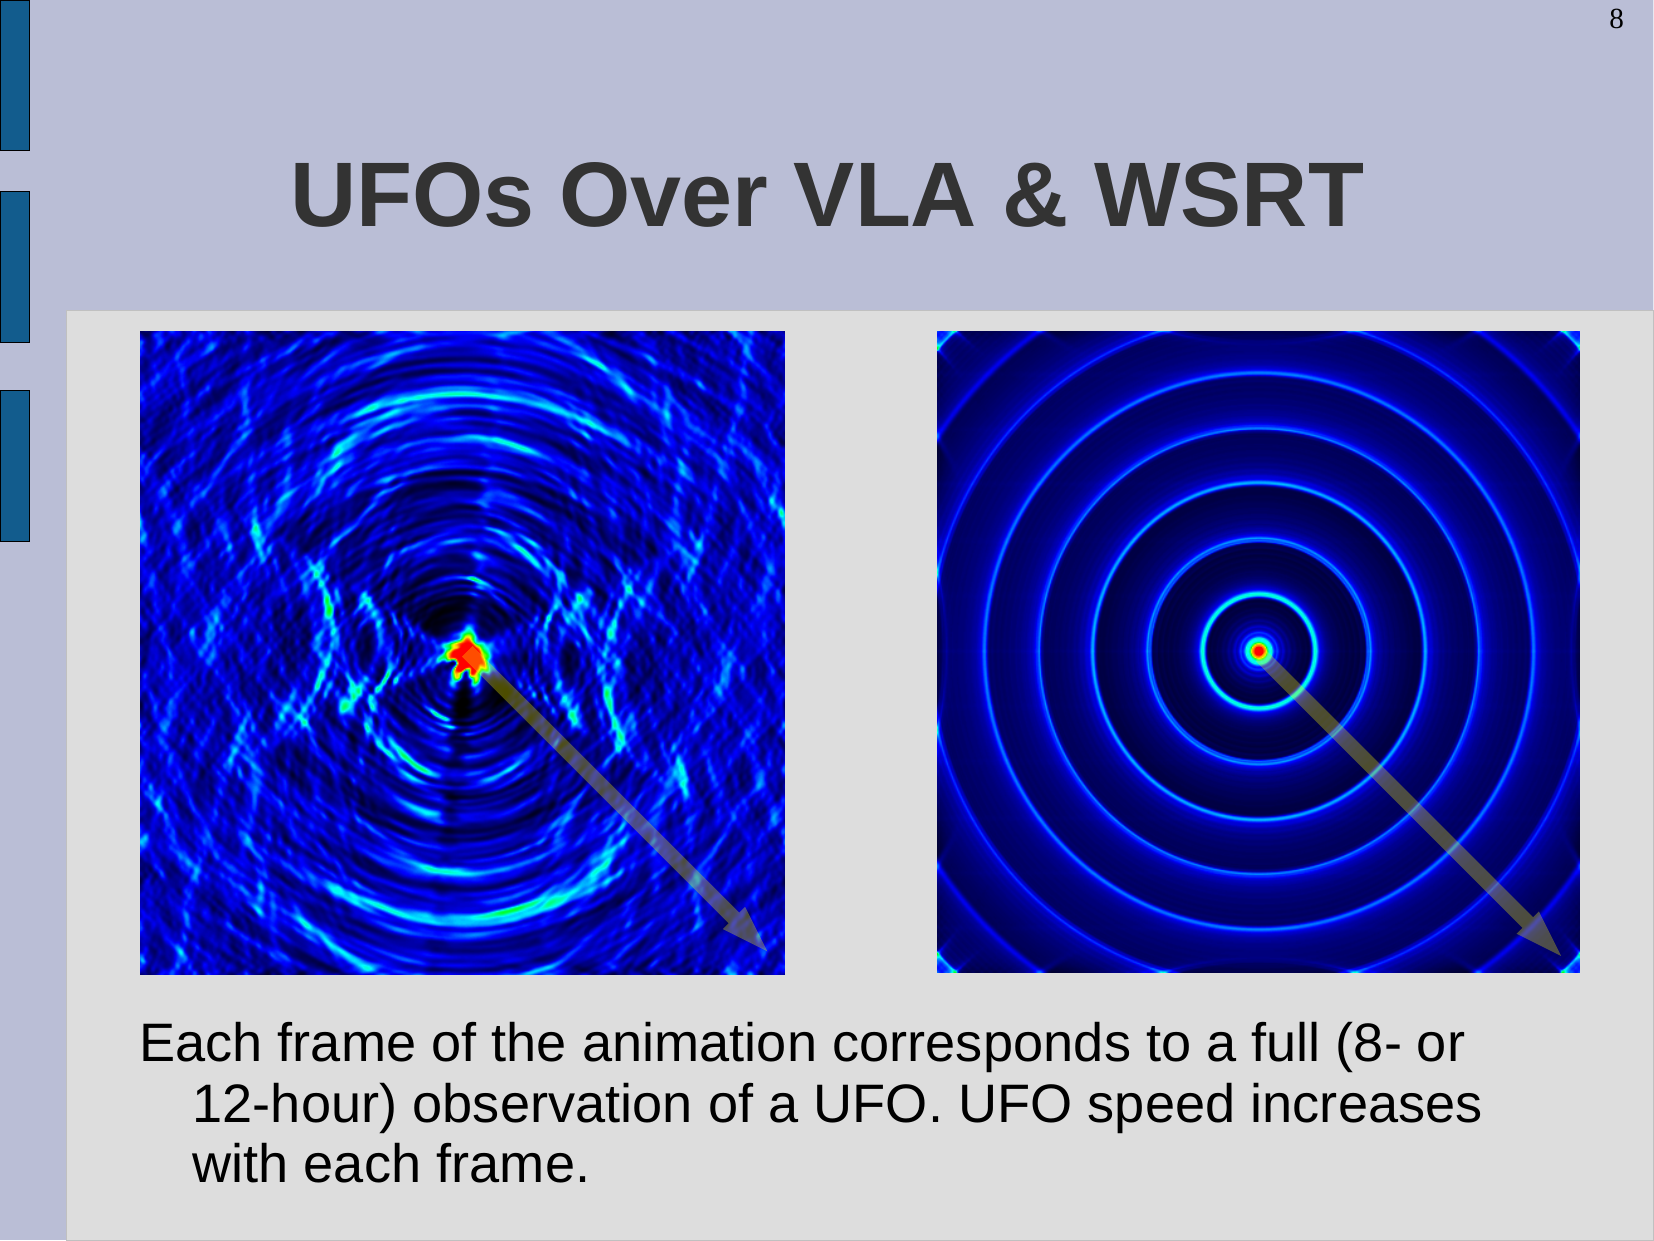

8
# UFOs Over VLA & WSRT
Each frame of the animation corresponds to a full (8- or 12-hour) observation of a UFO. UFO speed increases with each frame.